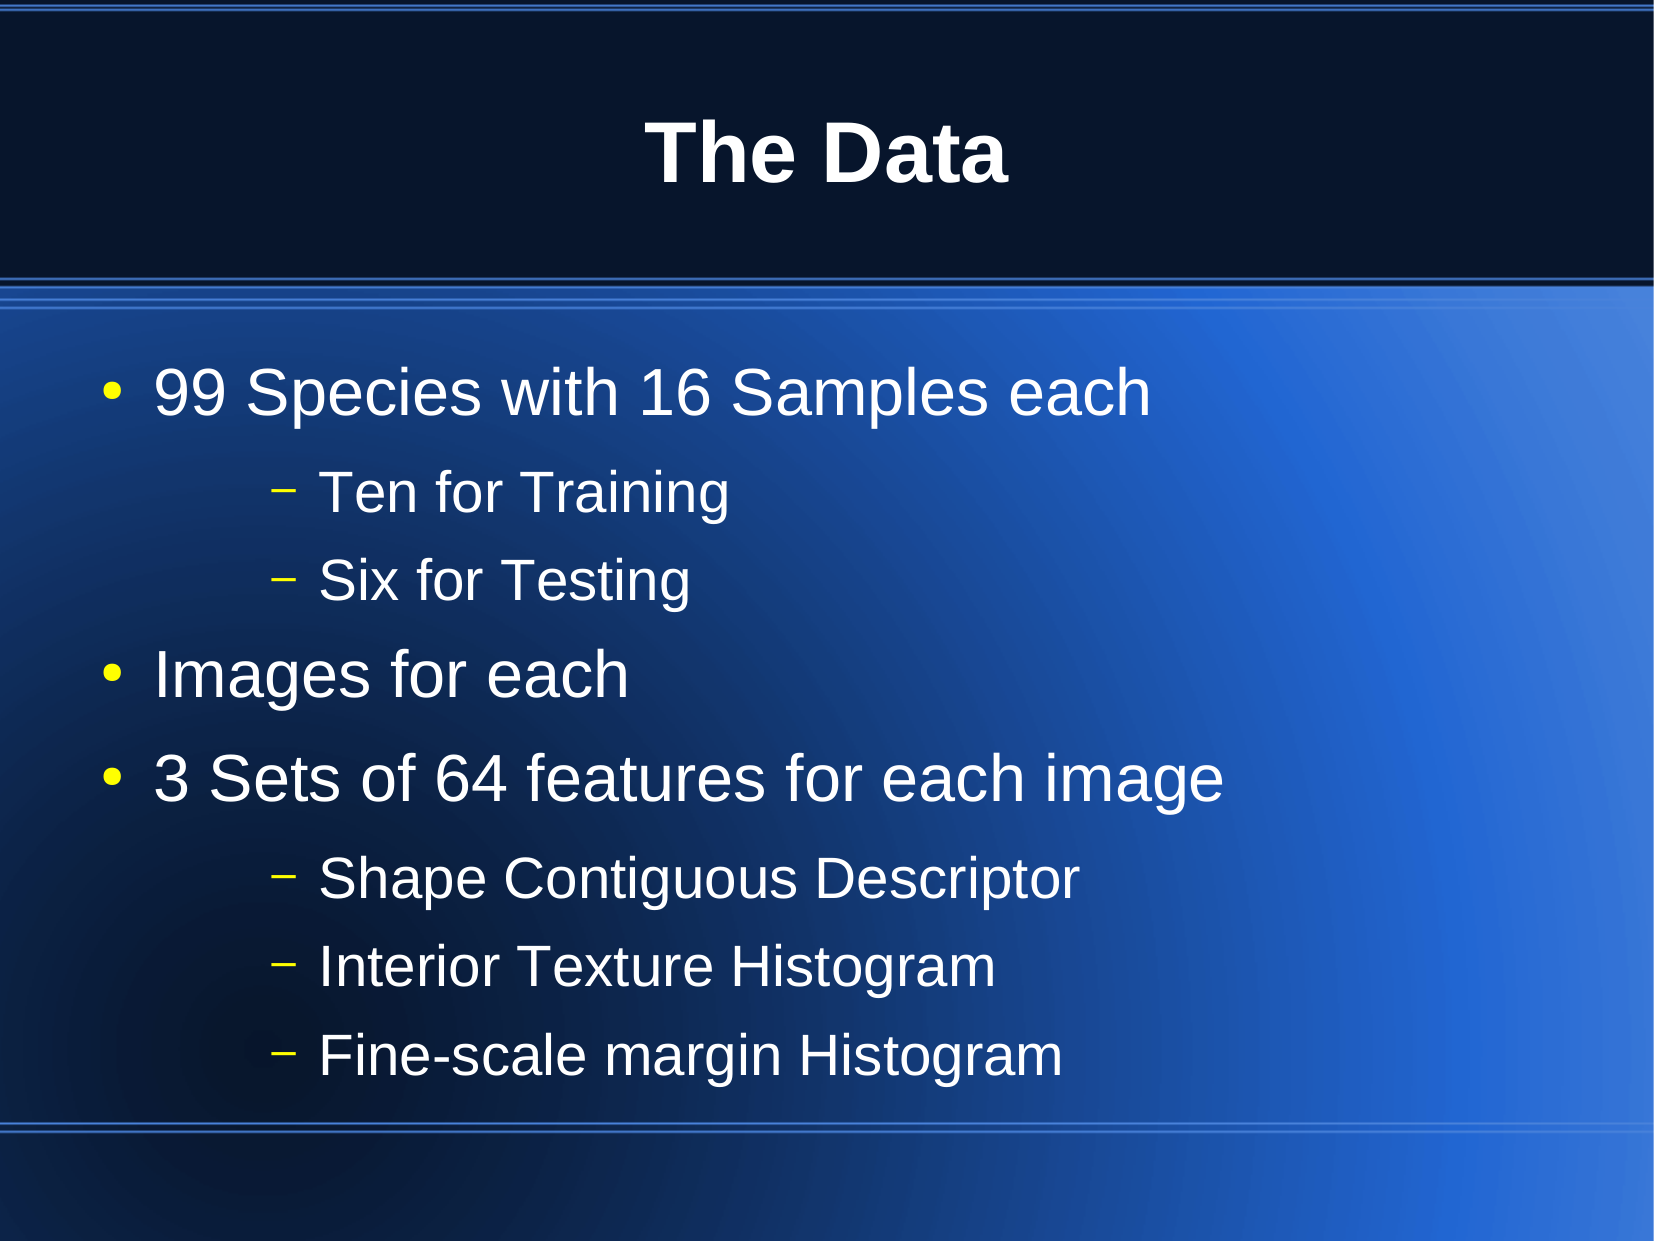

# The Data
99 Species with 16 Samples each
Ten for Training
Six for Testing
Images for each
3 Sets of 64 features for each image
Shape Contiguous Descriptor
Interior Texture Histogram
Fine-scale margin Histogram